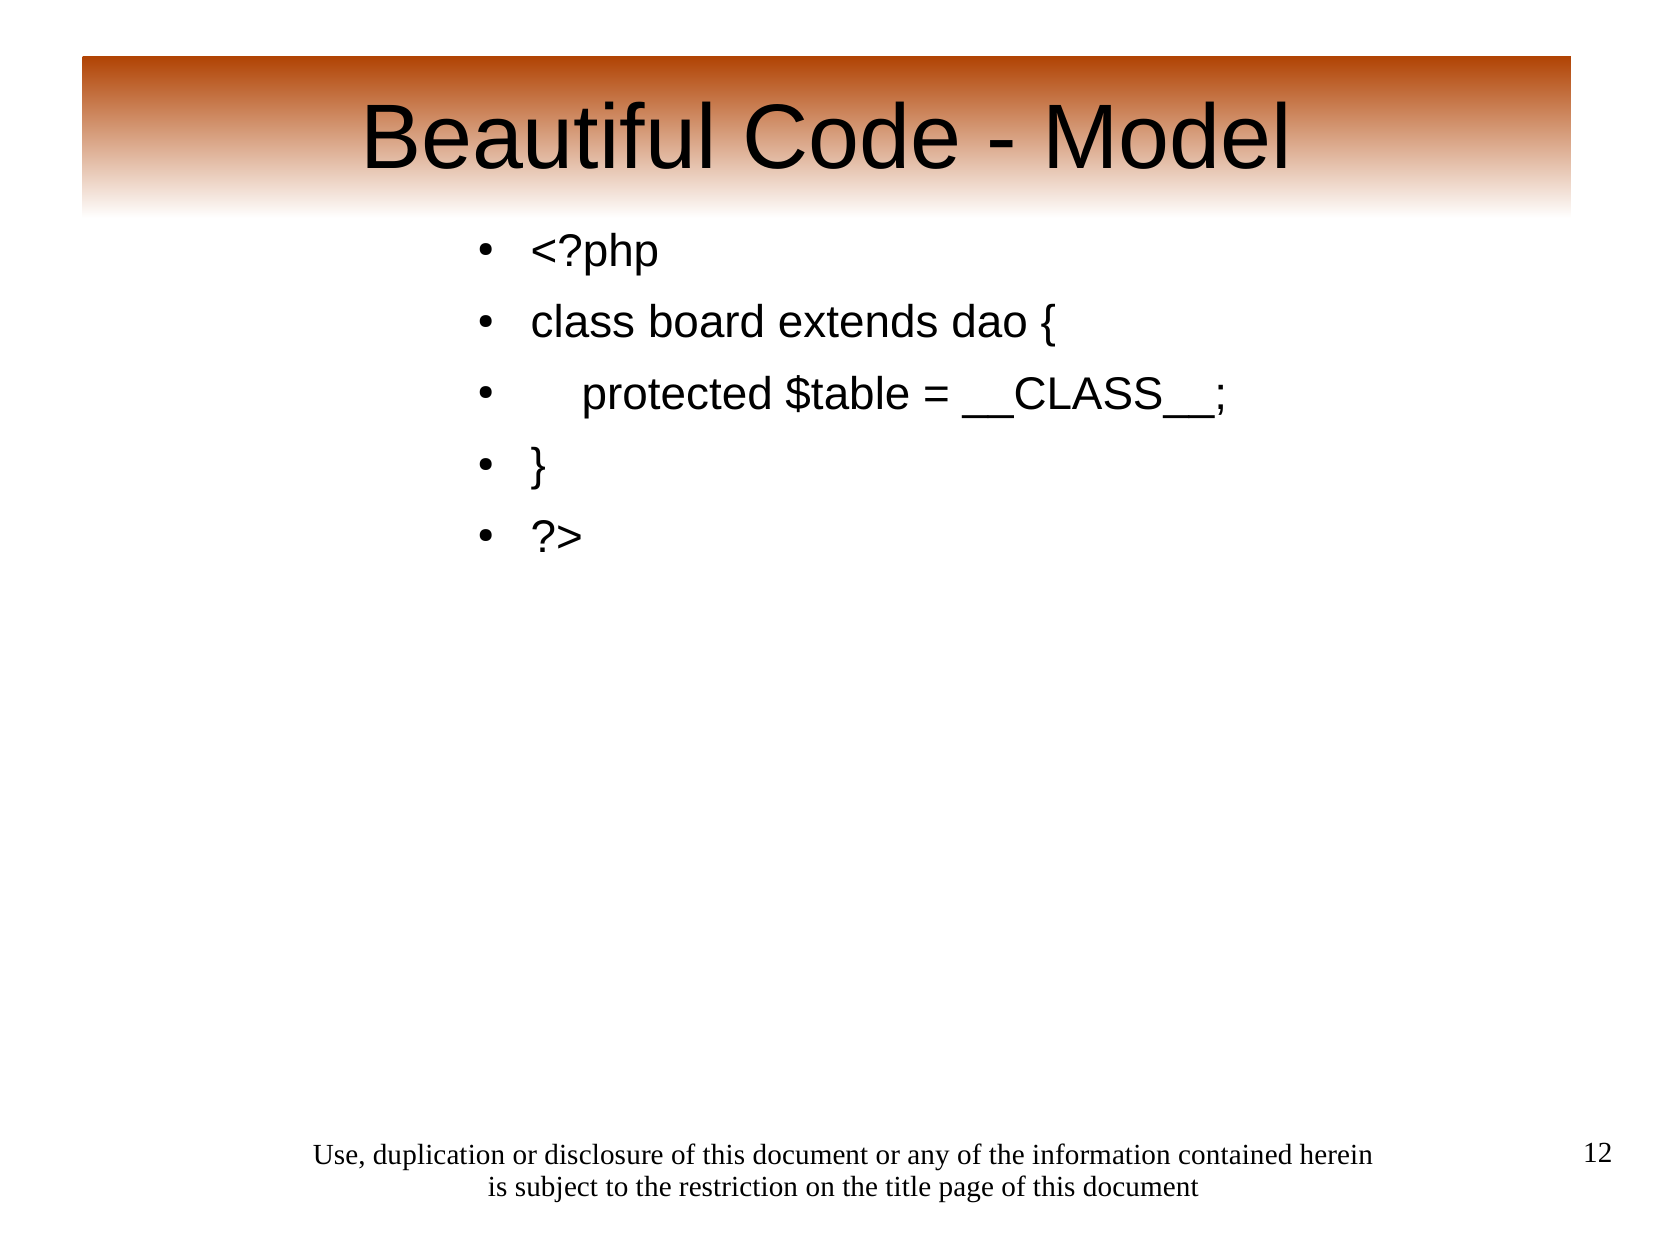

# Beautiful Code - Model
<?php
class board extends dao {
 protected $table = __CLASS__;
}
?>
12